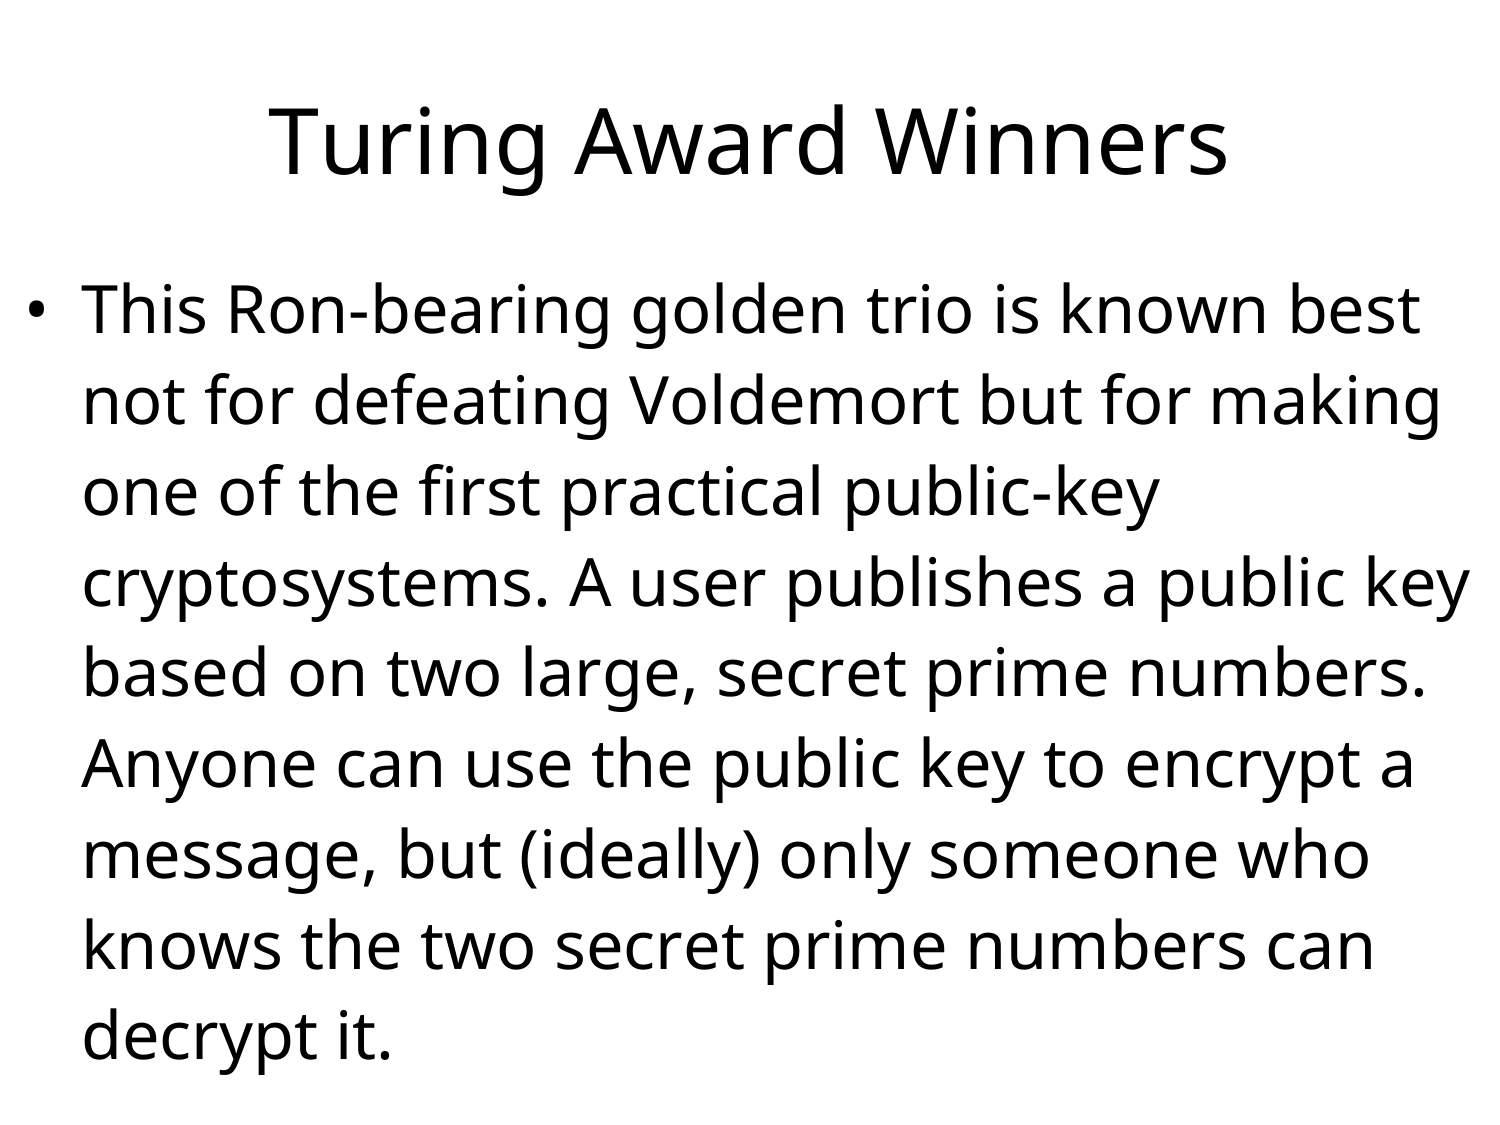

# Turing Award Winners
This Ron-bearing golden trio is known best not for defeating Voldemort but for making one of the first practical public-key cryptosystems. A user publishes a public key based on two large, secret prime numbers. Anyone can use the public key to encrypt a message, but (ideally) only someone who knows the two secret prime numbers can decrypt it.